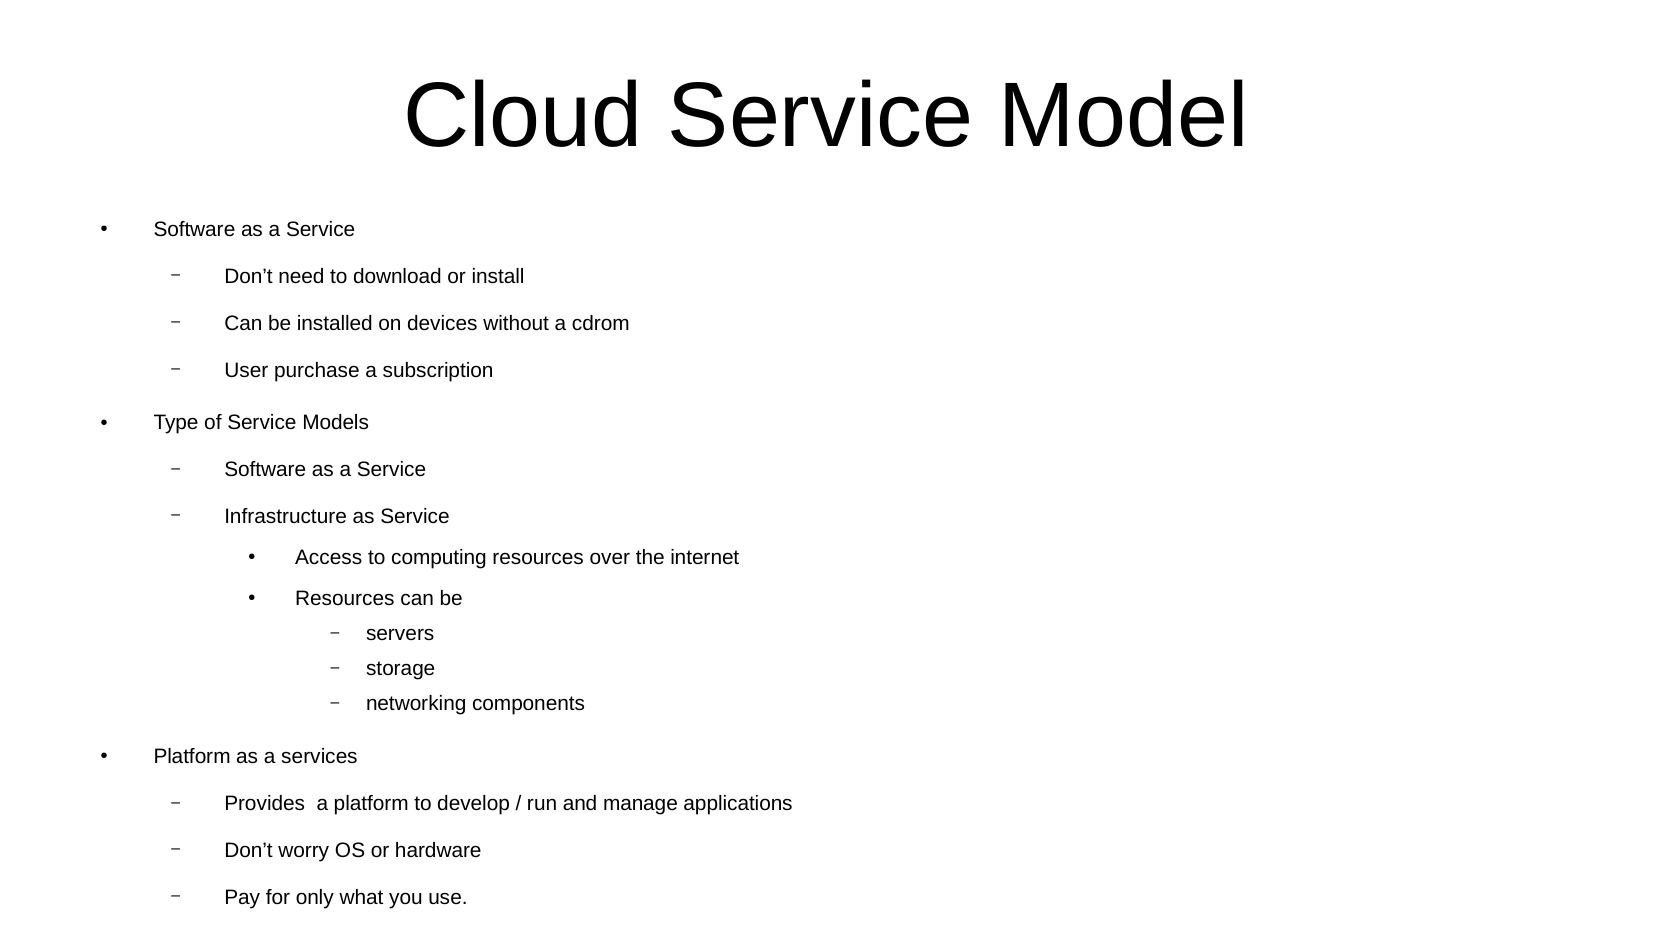

# Cloud Service Model
Software as a Service
Don’t need to download or install
Can be installed on devices without a cdrom
User purchase a subscription
Type of Service Models
Software as a Service
Infrastructure as Service
Access to computing resources over the internet
Resources can be
servers
storage
networking components
Platform as a services
Provides a platform to develop / run and manage applications
Don’t worry OS or hardware
Pay for only what you use.